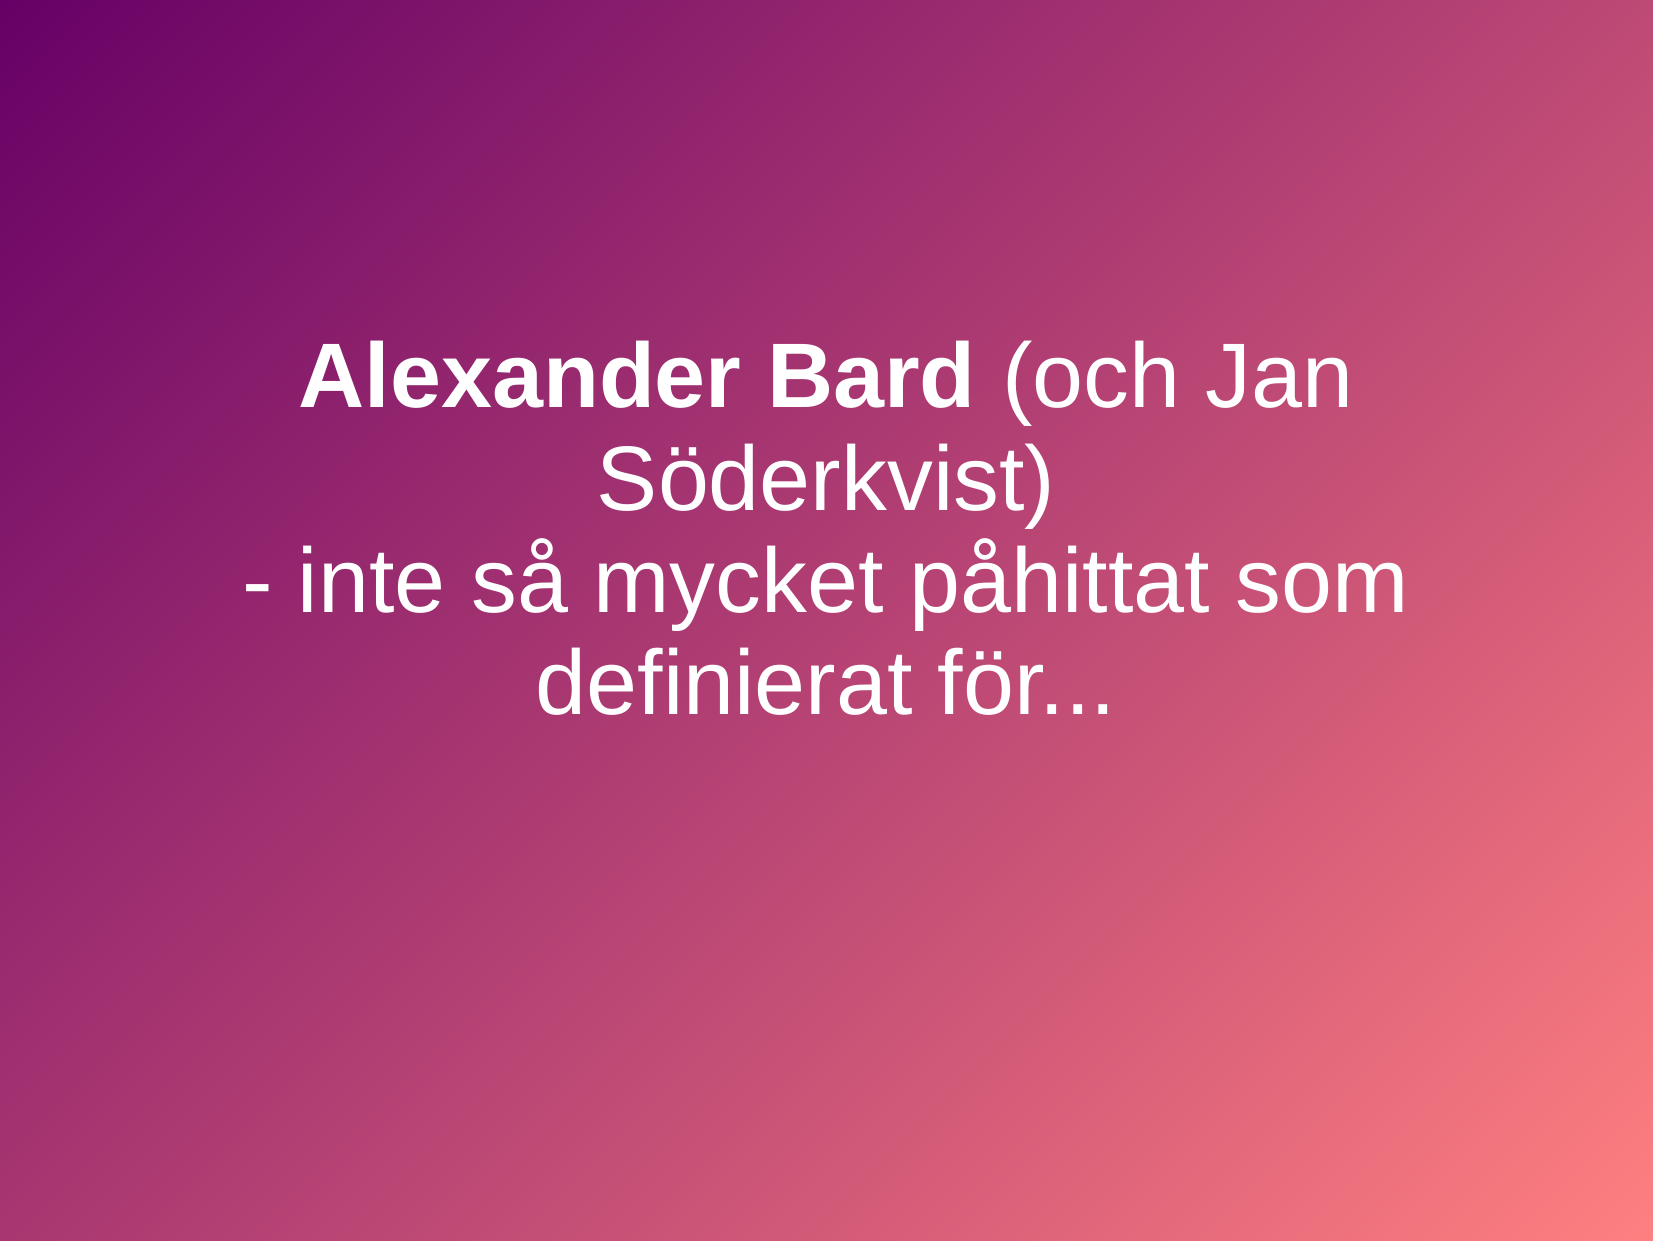

# Alexander Bard (och Jan Söderkvist) - inte så mycket påhittat som definierat för...